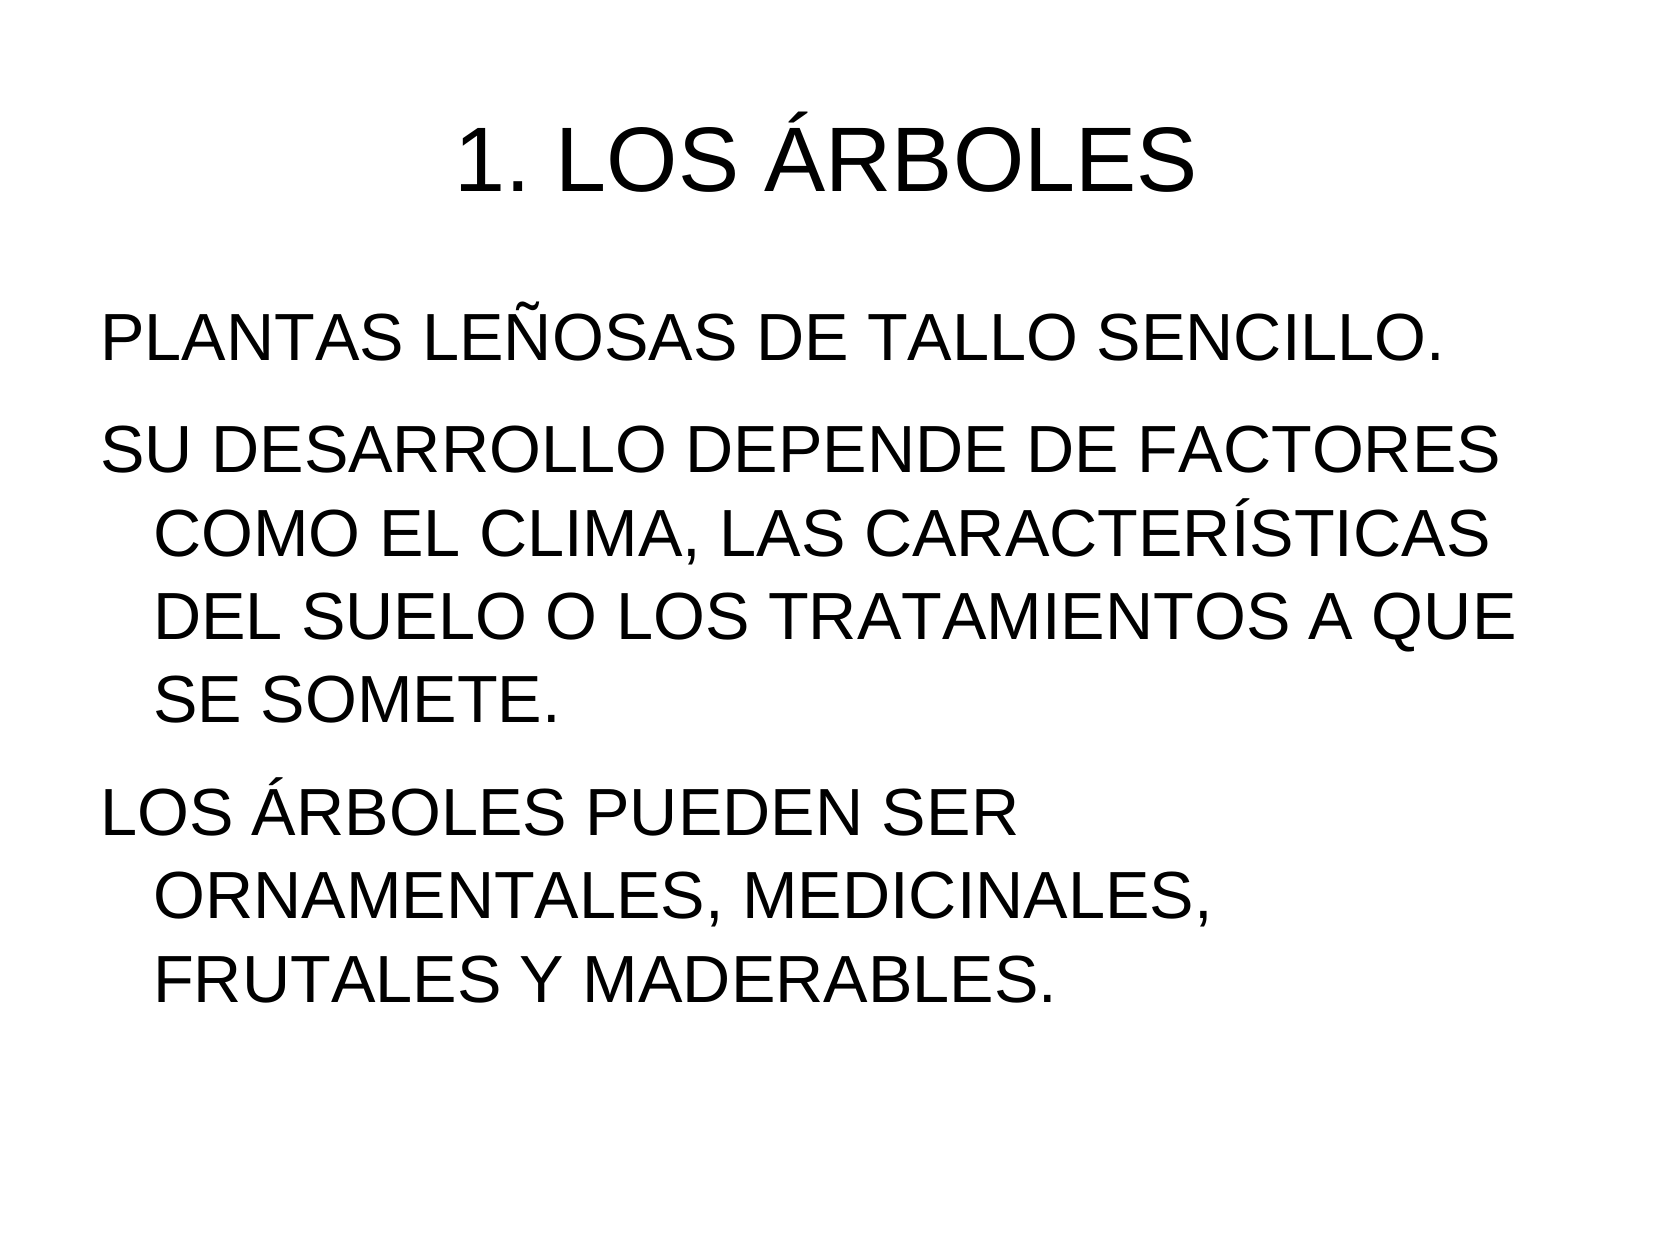

# 1. LOS ÁRBOLES
PLANTAS LEÑOSAS DE TALLO SENCILLO.
SU DESARROLLO DEPENDE DE FACTORES COMO EL CLIMA, LAS CARACTERÍSTICAS DEL SUELO O LOS TRATAMIENTOS A QUE SE SOMETE.
LOS ÁRBOLES PUEDEN SER ORNAMENTALES, MEDICINALES, FRUTALES Y MADERABLES.